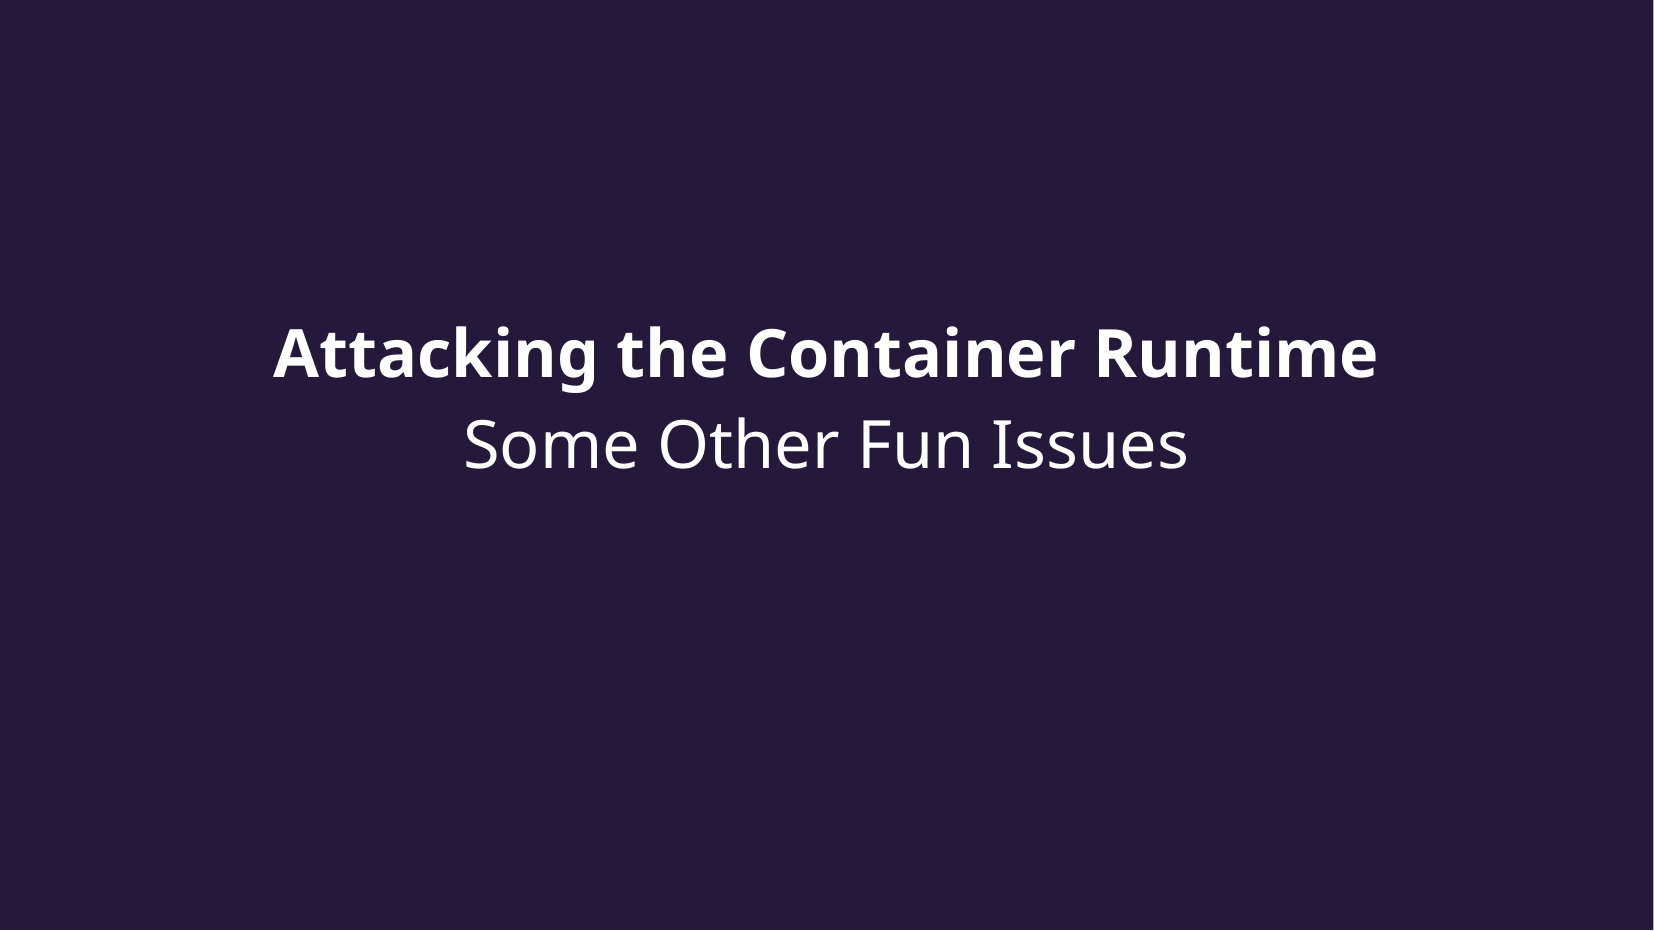

# Attacking the Container Runtime
Some Other Fun Issues